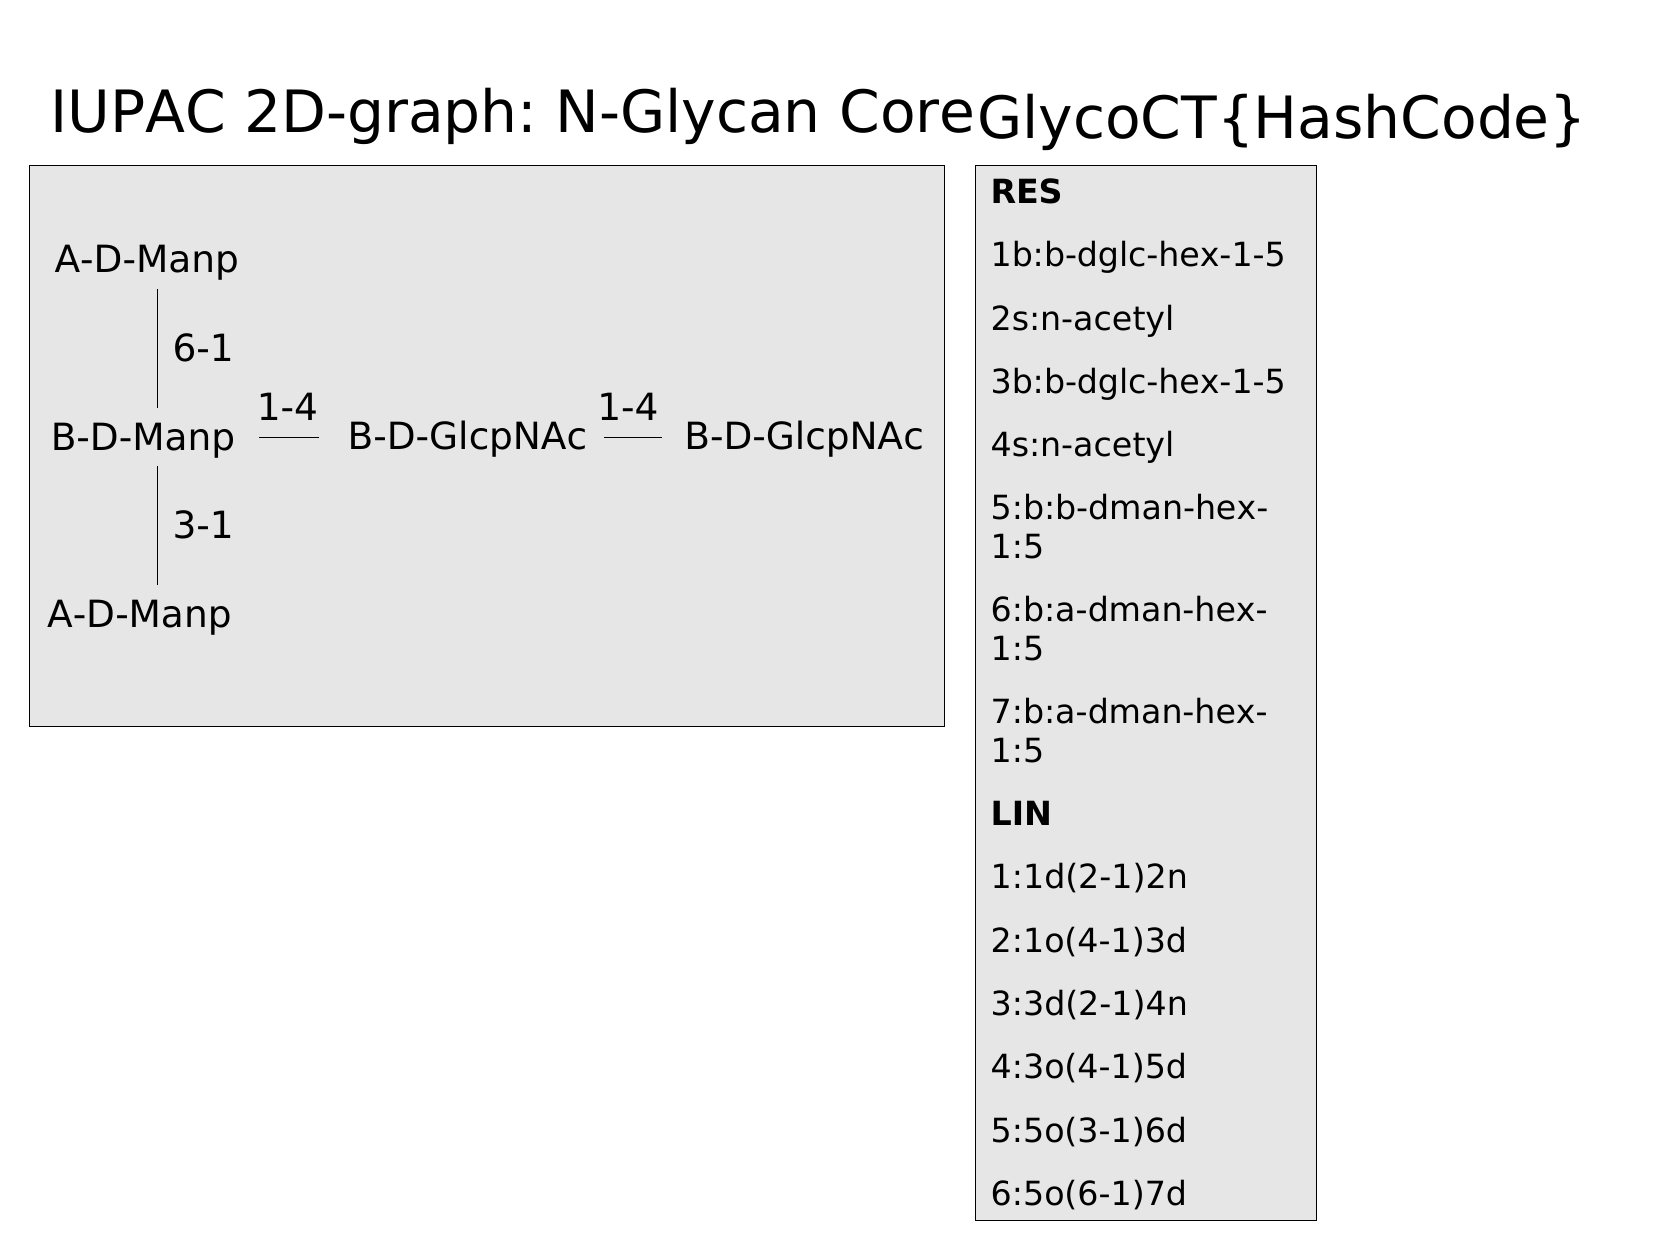

IUPAC 2D-graph: N-Glycan Core
GlycoCT{HashCode}
RES
1b:b-dglc-hex-1-5
2s:n-acetyl
3b:b-dglc-hex-1-5
4s:n-acetyl
5:b:b-dman-hex-1:5
6:b:a-dman-hex-1:5
7:b:a-dman-hex-1:5
LIN
1:1d(2-1)2n
2:1o(4-1)3d
3:3d(2-1)4n
4:3o(4-1)5d
5:5o(3-1)6d
6:5o(6-1)7d
A-D-Manp
6-1
1-4
1-4
B-D-GlcpNAc
B-D-GlcpNAc
B-D-Manp
3-1
A-D-Manp